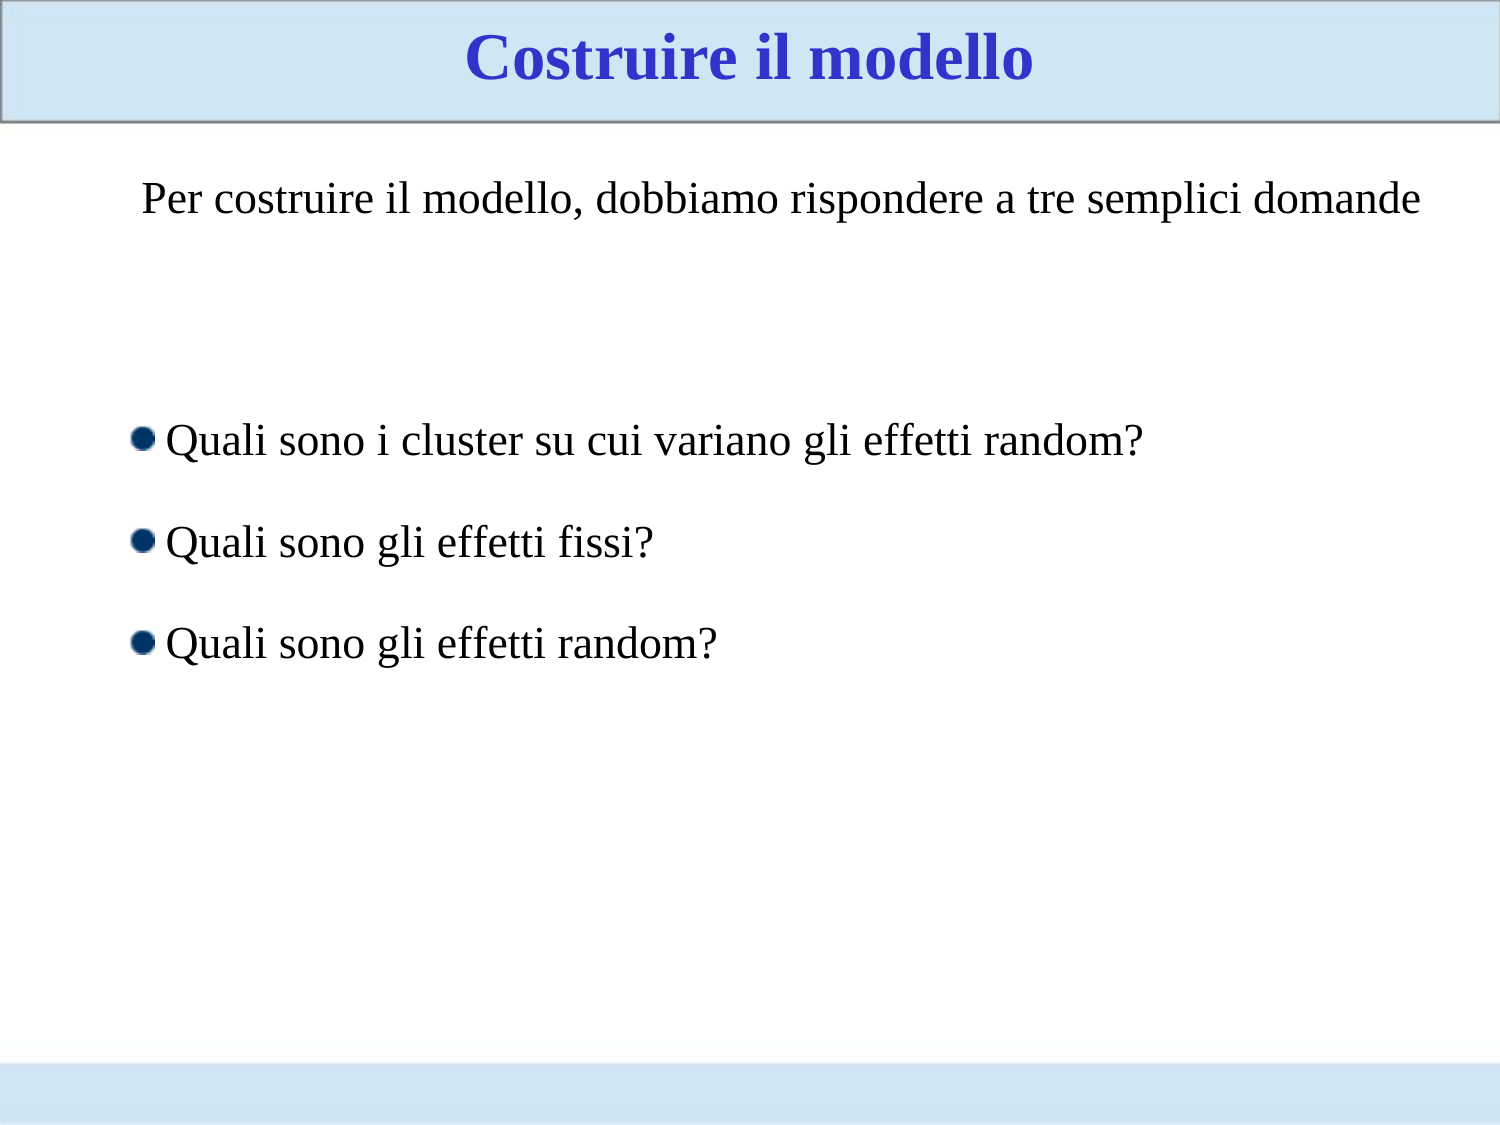

# Costruire il modello
Per costruire il modello, dobbiamo rispondere a tre semplici domande
 Quali sono i cluster su cui variano gli effetti random?
 Quali sono gli effetti fissi?
 Quali sono gli effetti random?
38